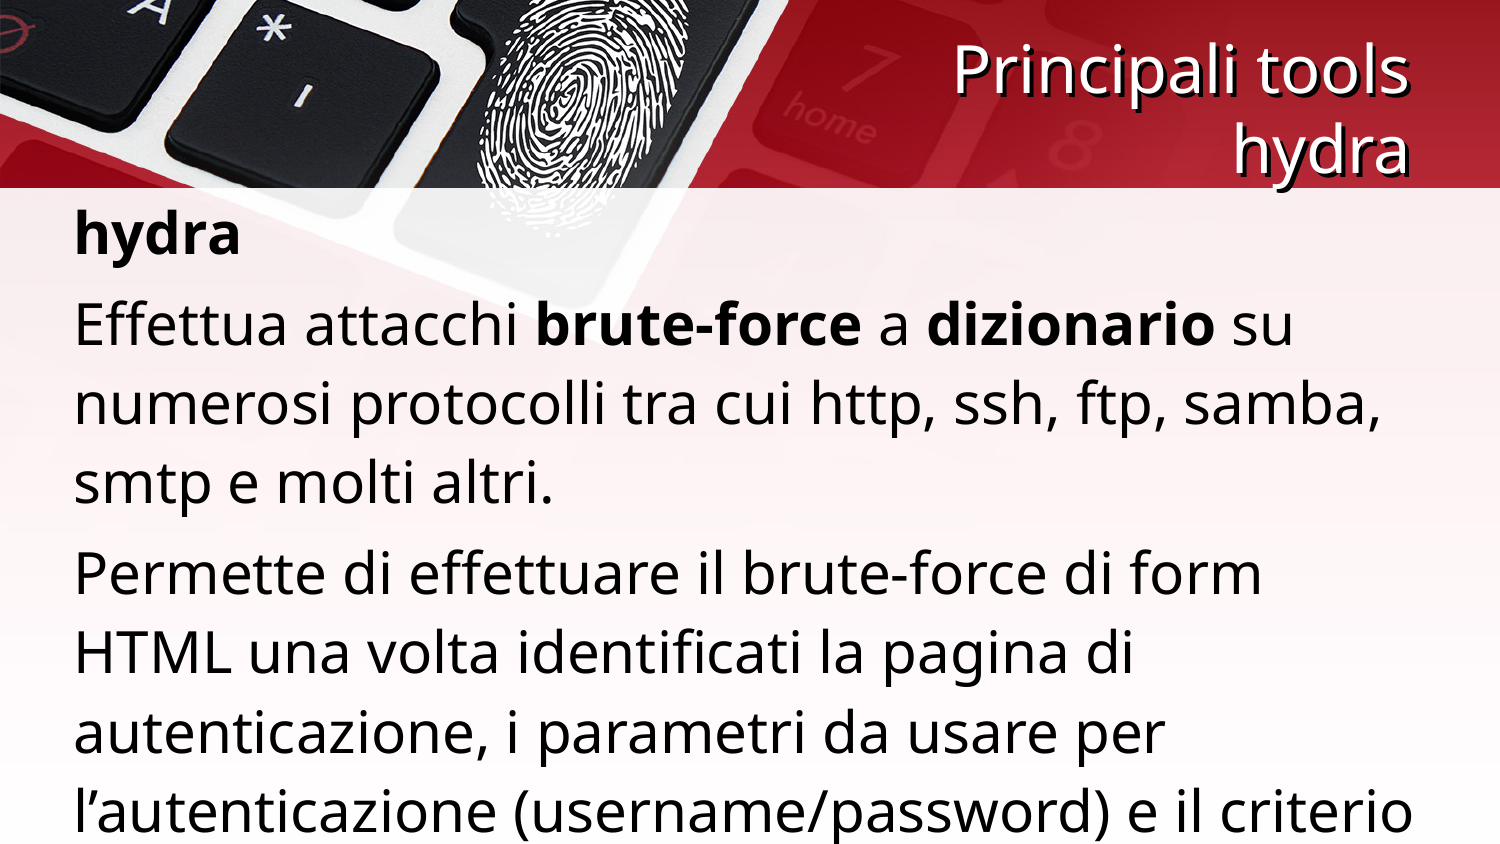

# Principali tools hydra
hydra
Effettua attacchi brute-force a dizionario su numerosi protocolli tra cui http, ssh, ftp, samba, smtp e molti altri.
Permette di effettuare il brute-force di form HTML una volta identificati la pagina di autenticazione, i parametri da usare per l’autenticazione (username/password) e il criterio con il quale definire se l’autenticazione è andata a buon fine o meno.
https://github.com/vanhauser-thc/thc-hydra